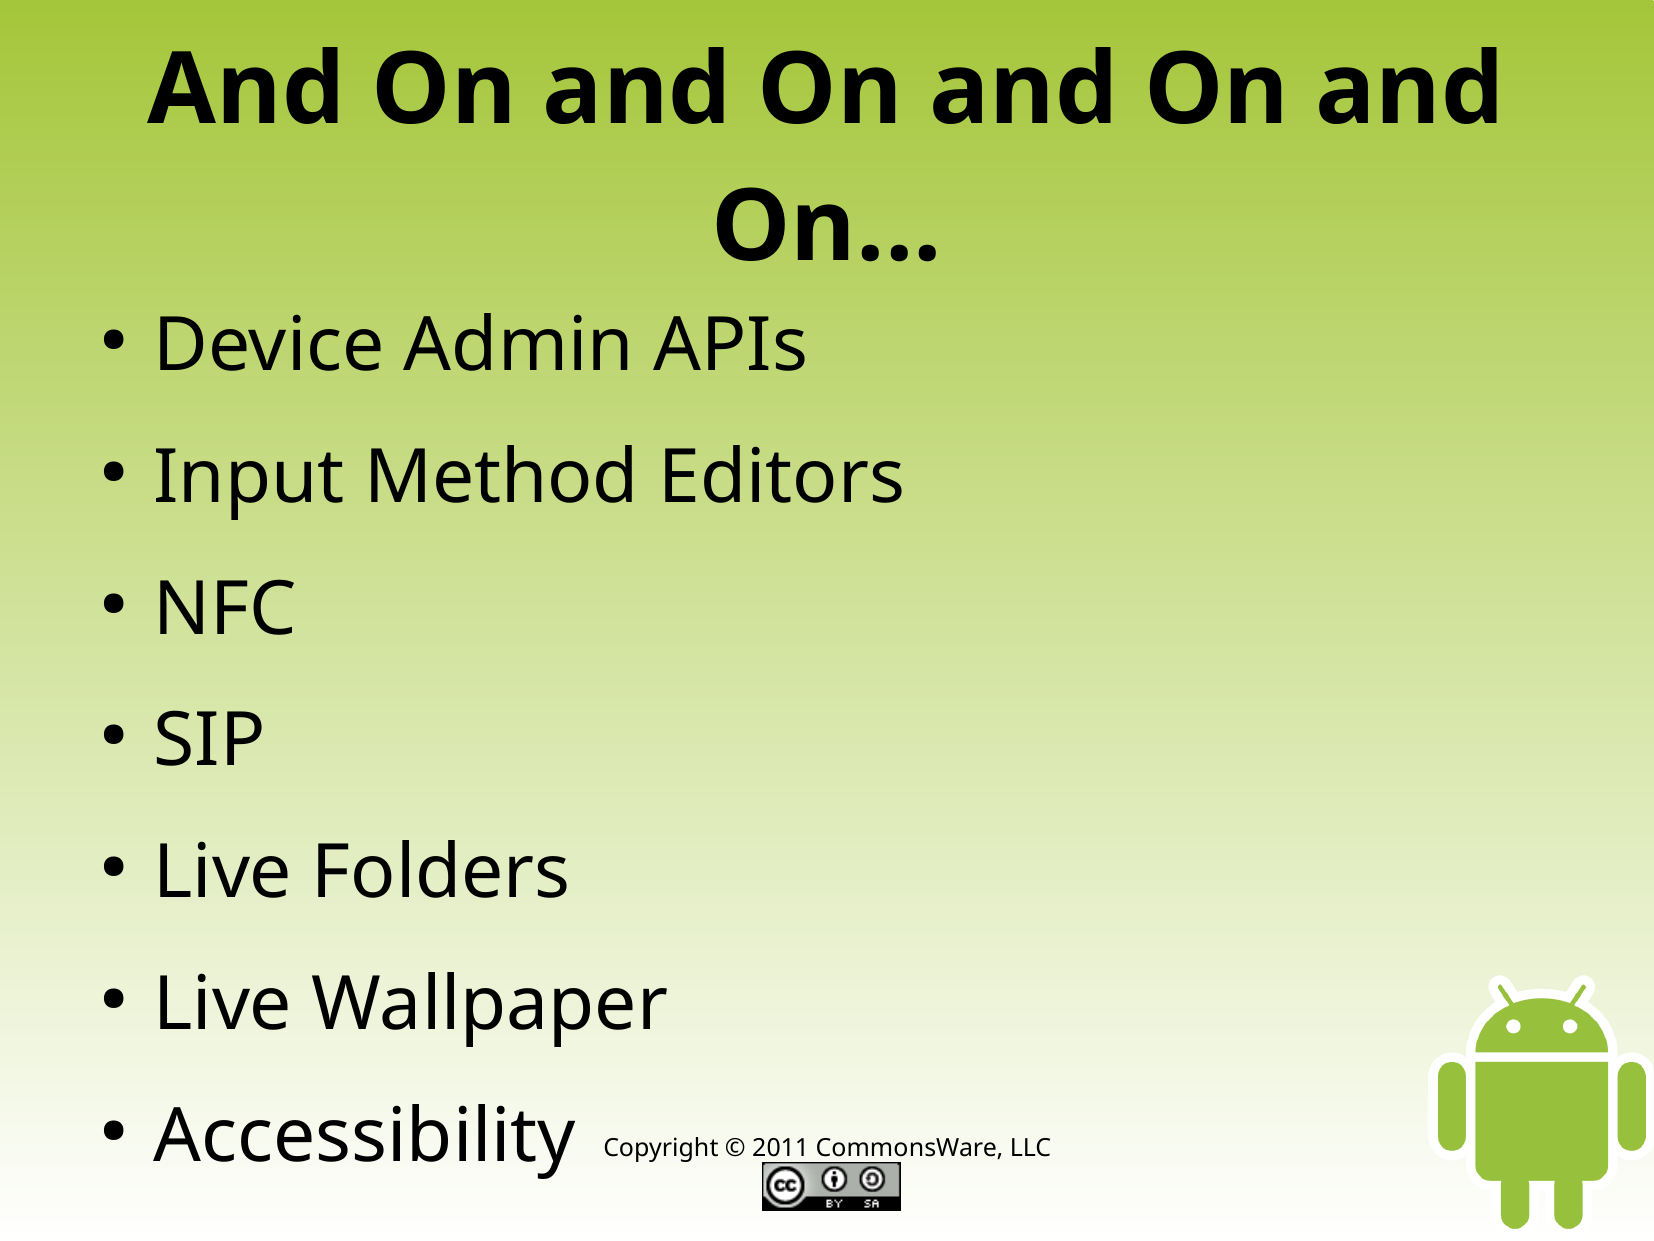

# And On and On and On and On...
Device Admin APIs
Input Method Editors
NFC
SIP
Live Folders
Live Wallpaper
Accessibility